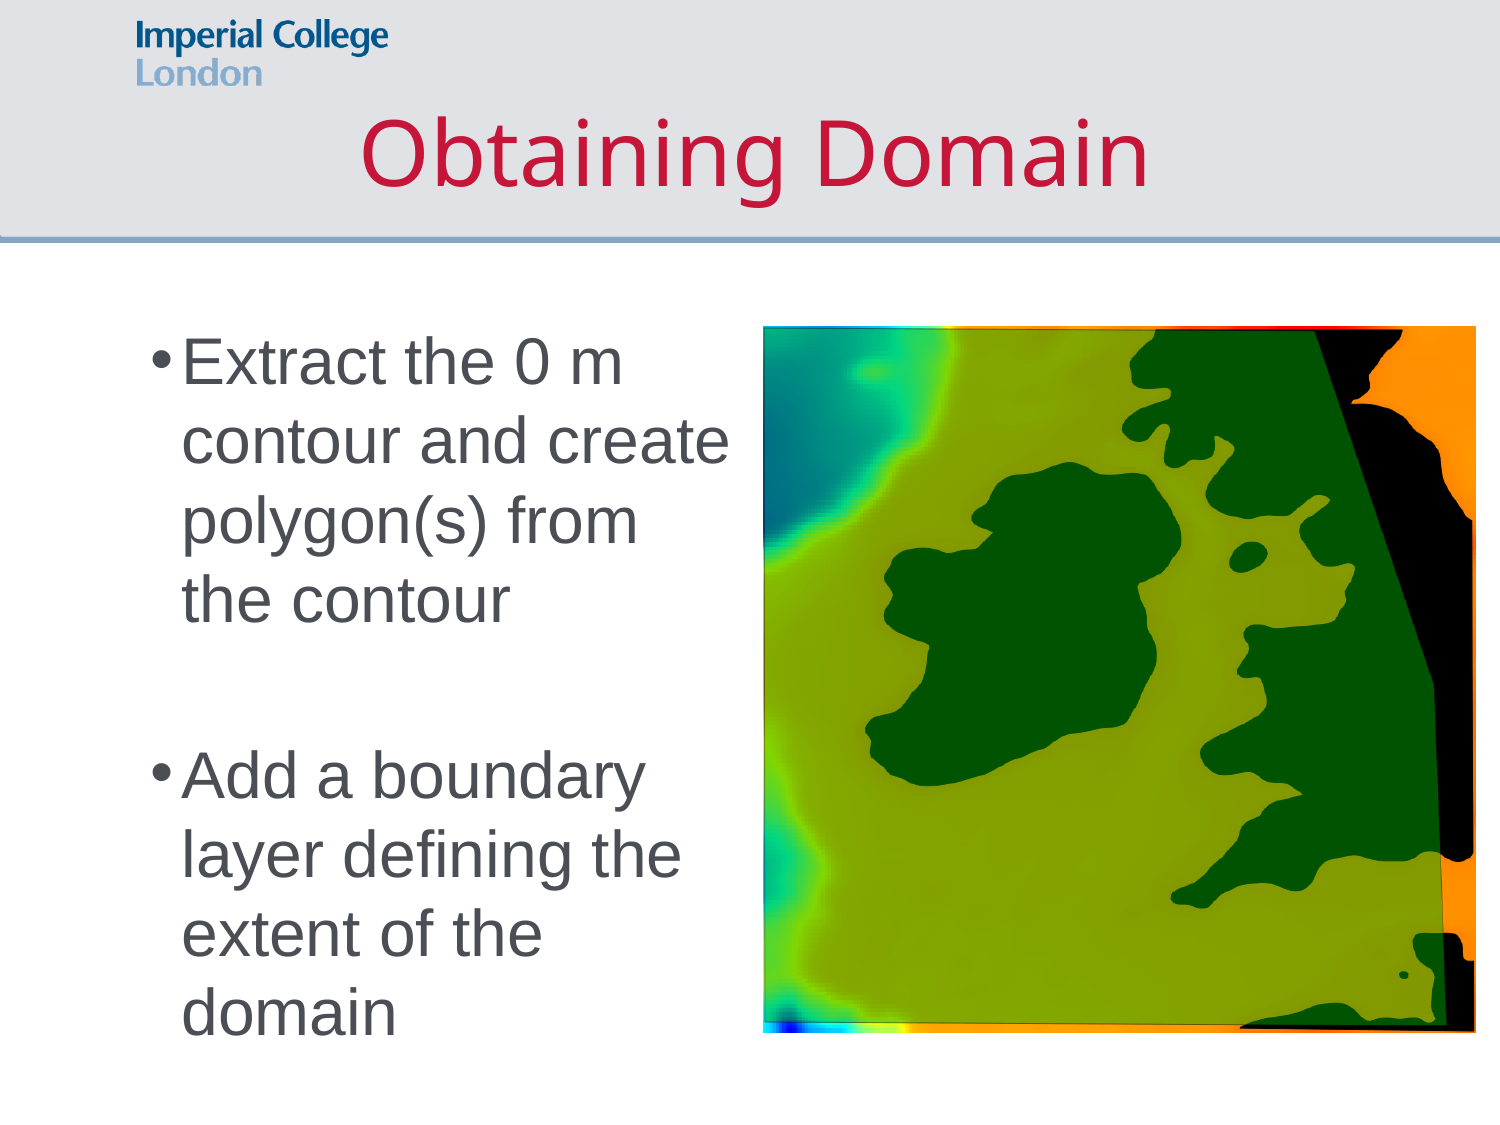

# Obtaining Domain
Extract the 0 m contour and create polygon(s) from the contour
Add a boundary layer defining the extent of the domain